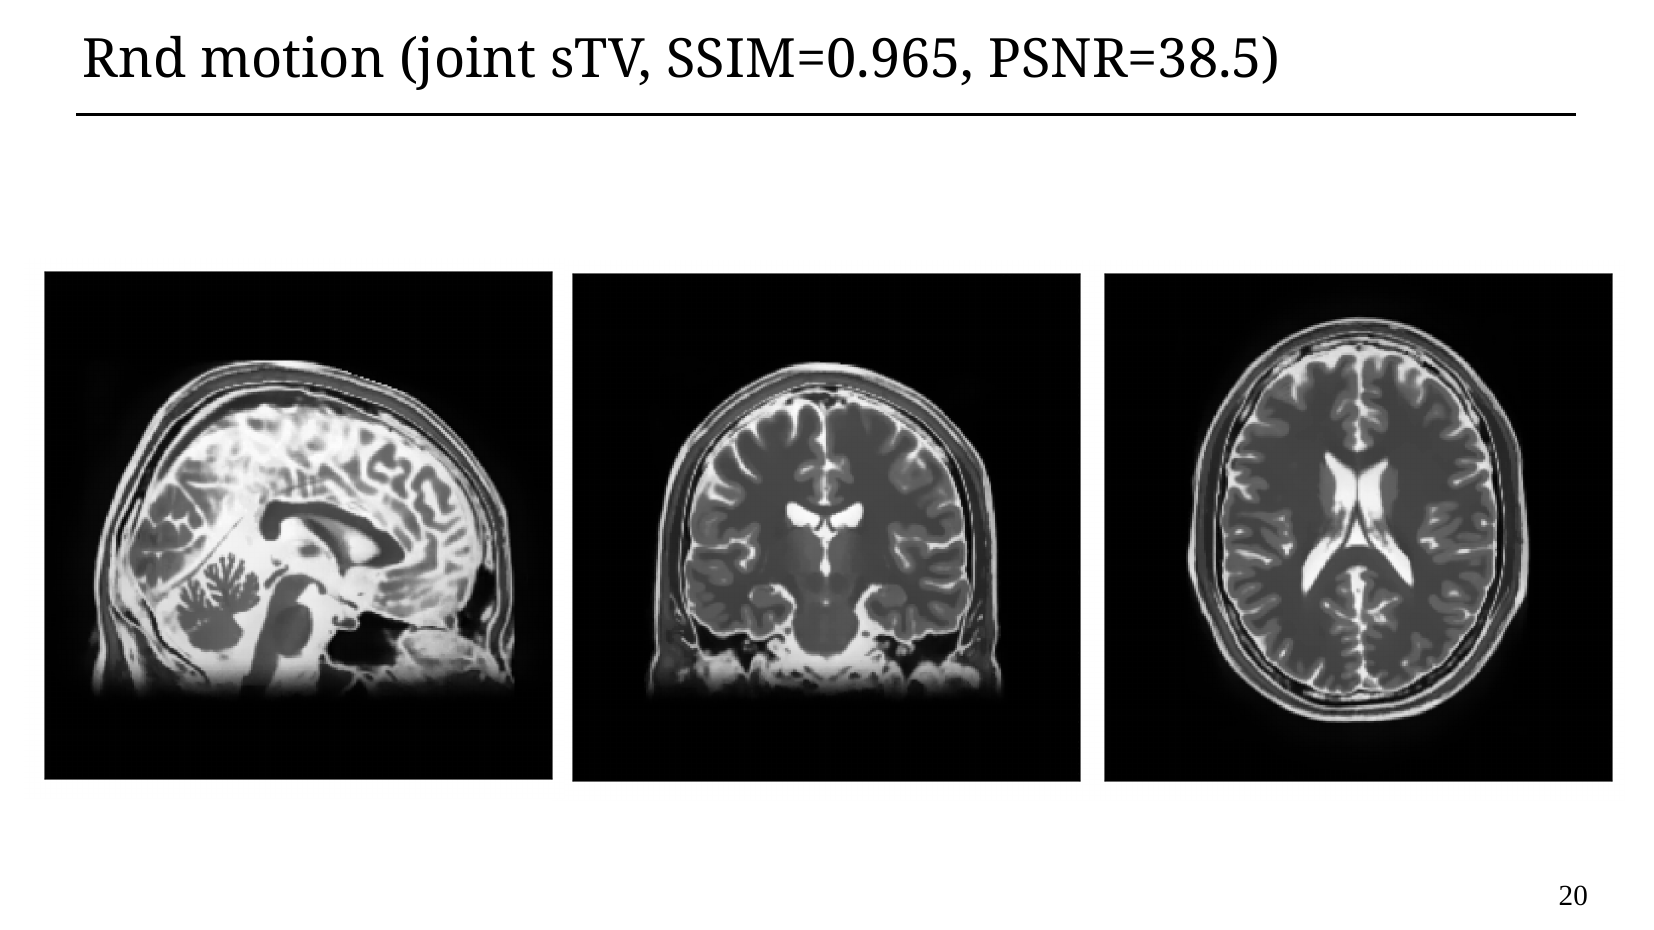

# Rnd motion (joint sTV, SSIM=0.965, PSNR=38.5)